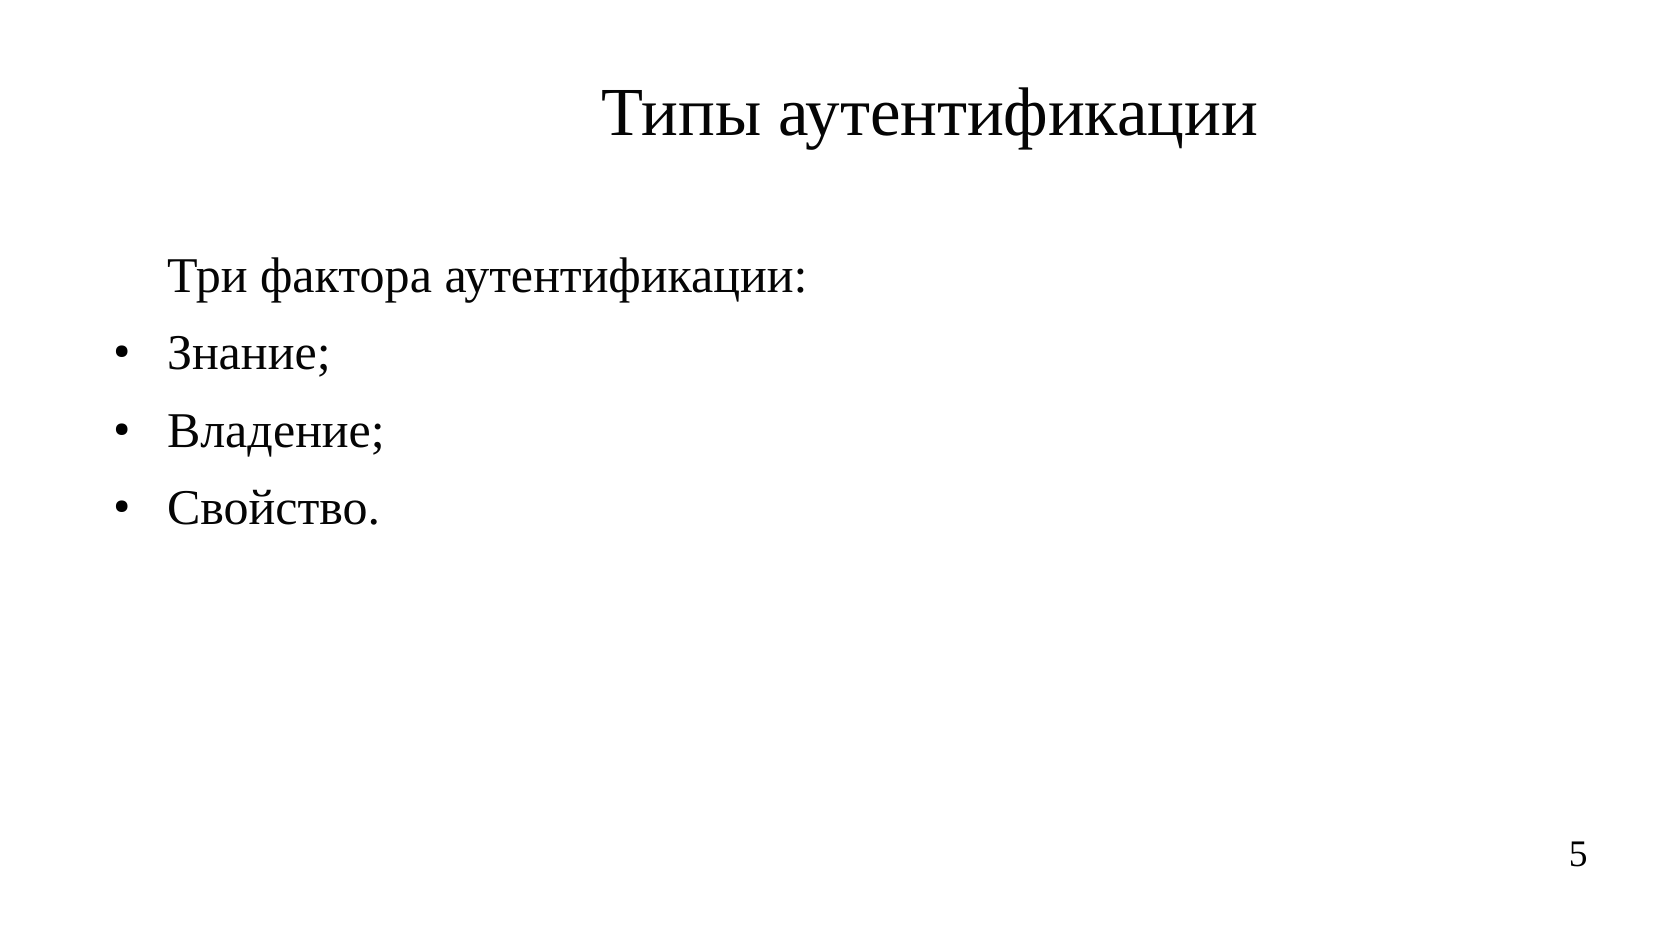

# Типы аутентификации
Три фактора аутентификации:
Знание;
Владение;
Свойство.
5
5